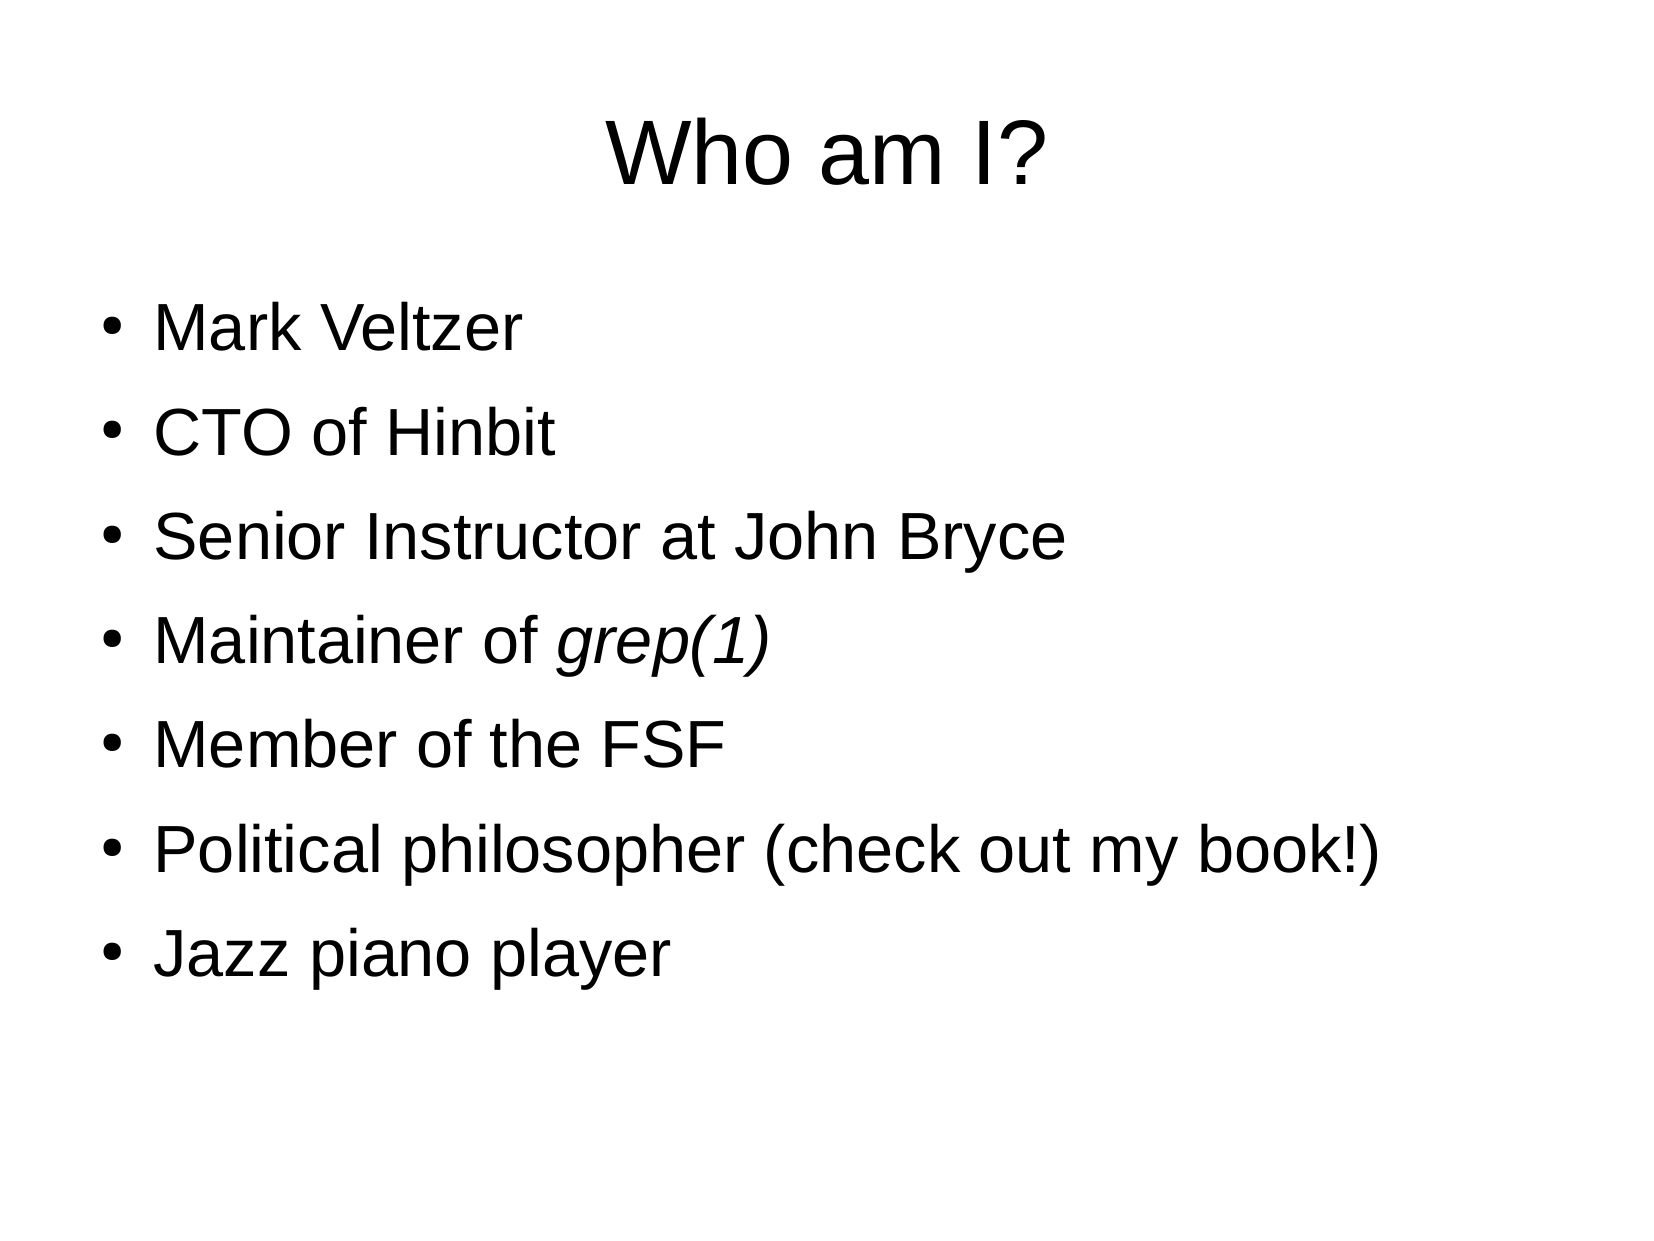

# Who am I?
Mark Veltzer
CTO of Hinbit
Senior Instructor at John Bryce
Maintainer of grep(1)
Member of the FSF
Political philosopher (check out my book!)
Jazz piano player